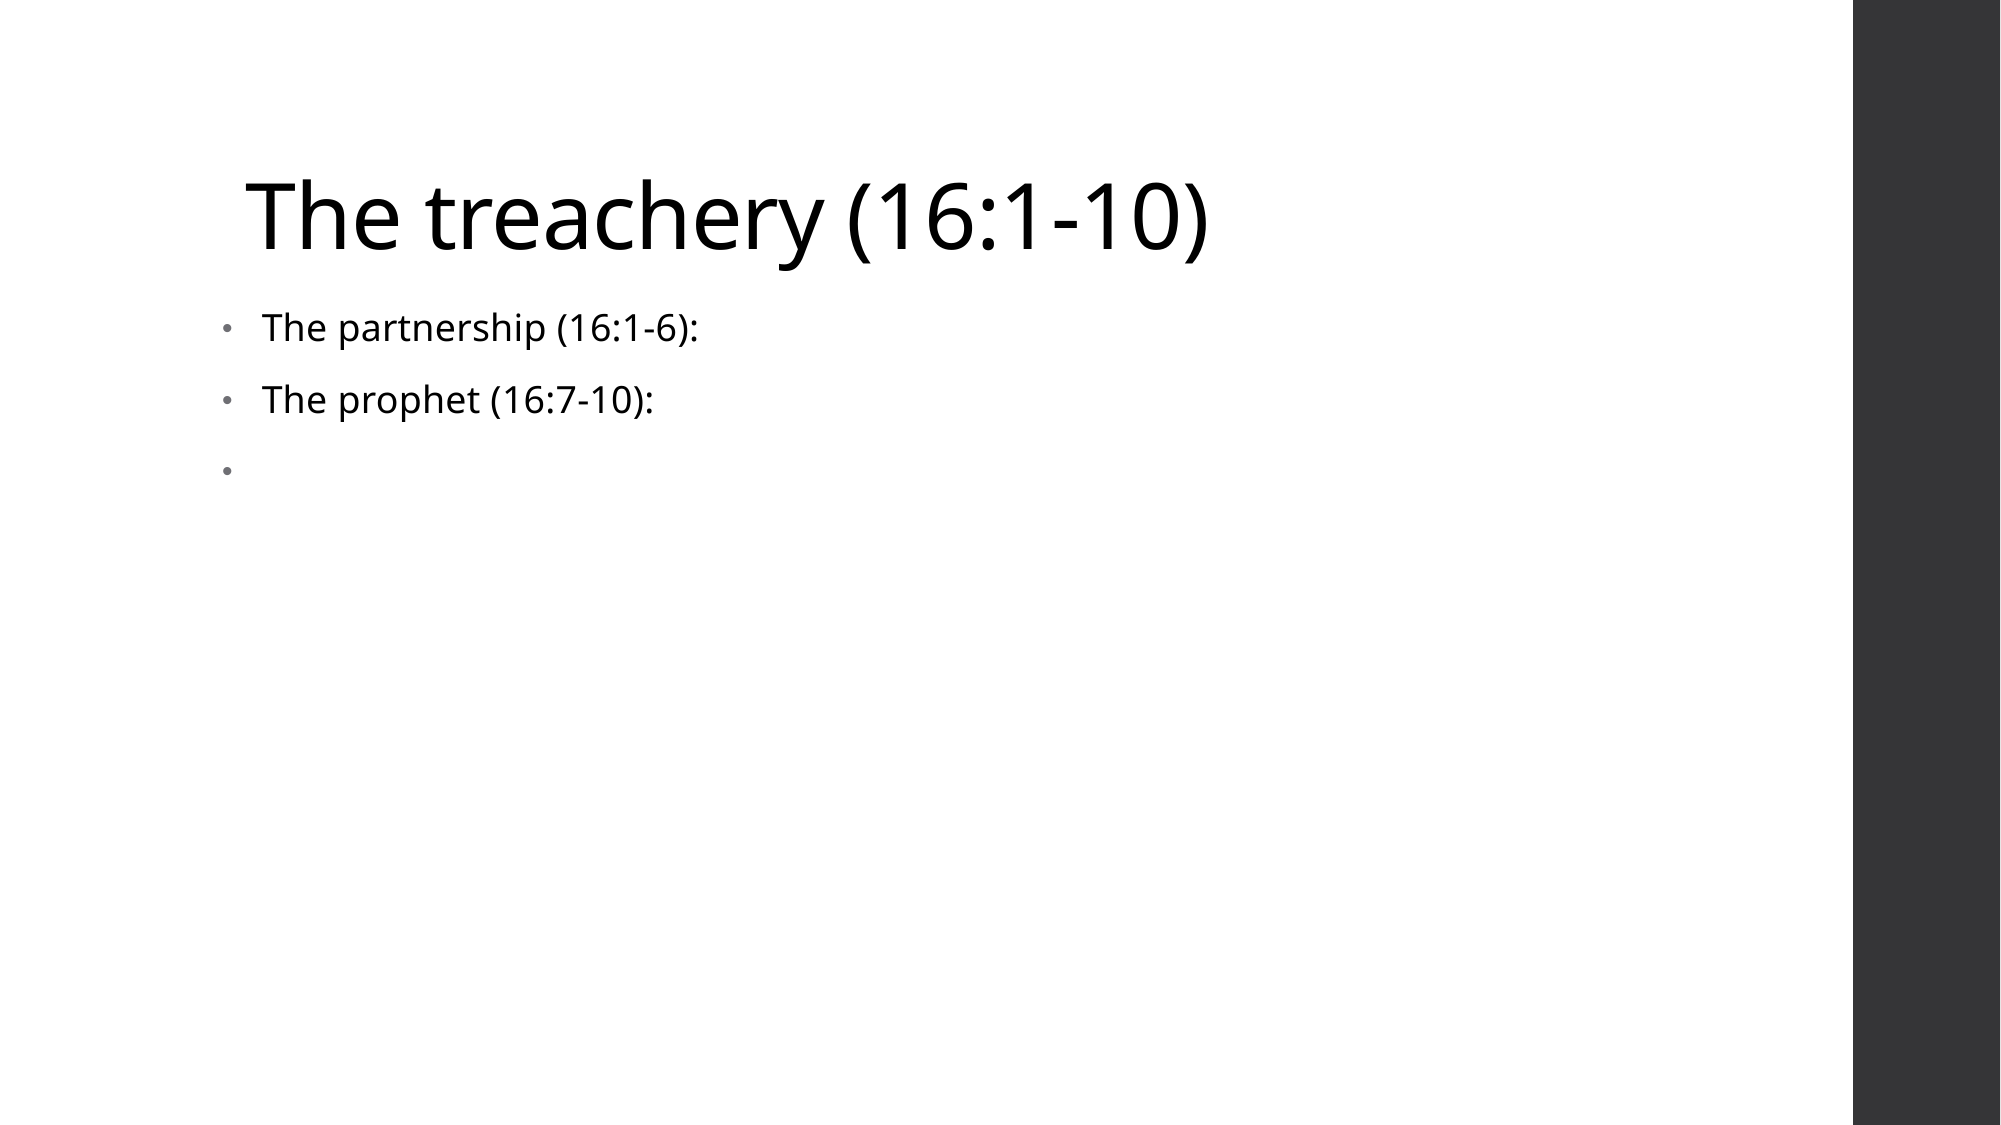

# The treachery (16:1-10)
 The partnership (16:1-6):
 The prophet (16:7-10):